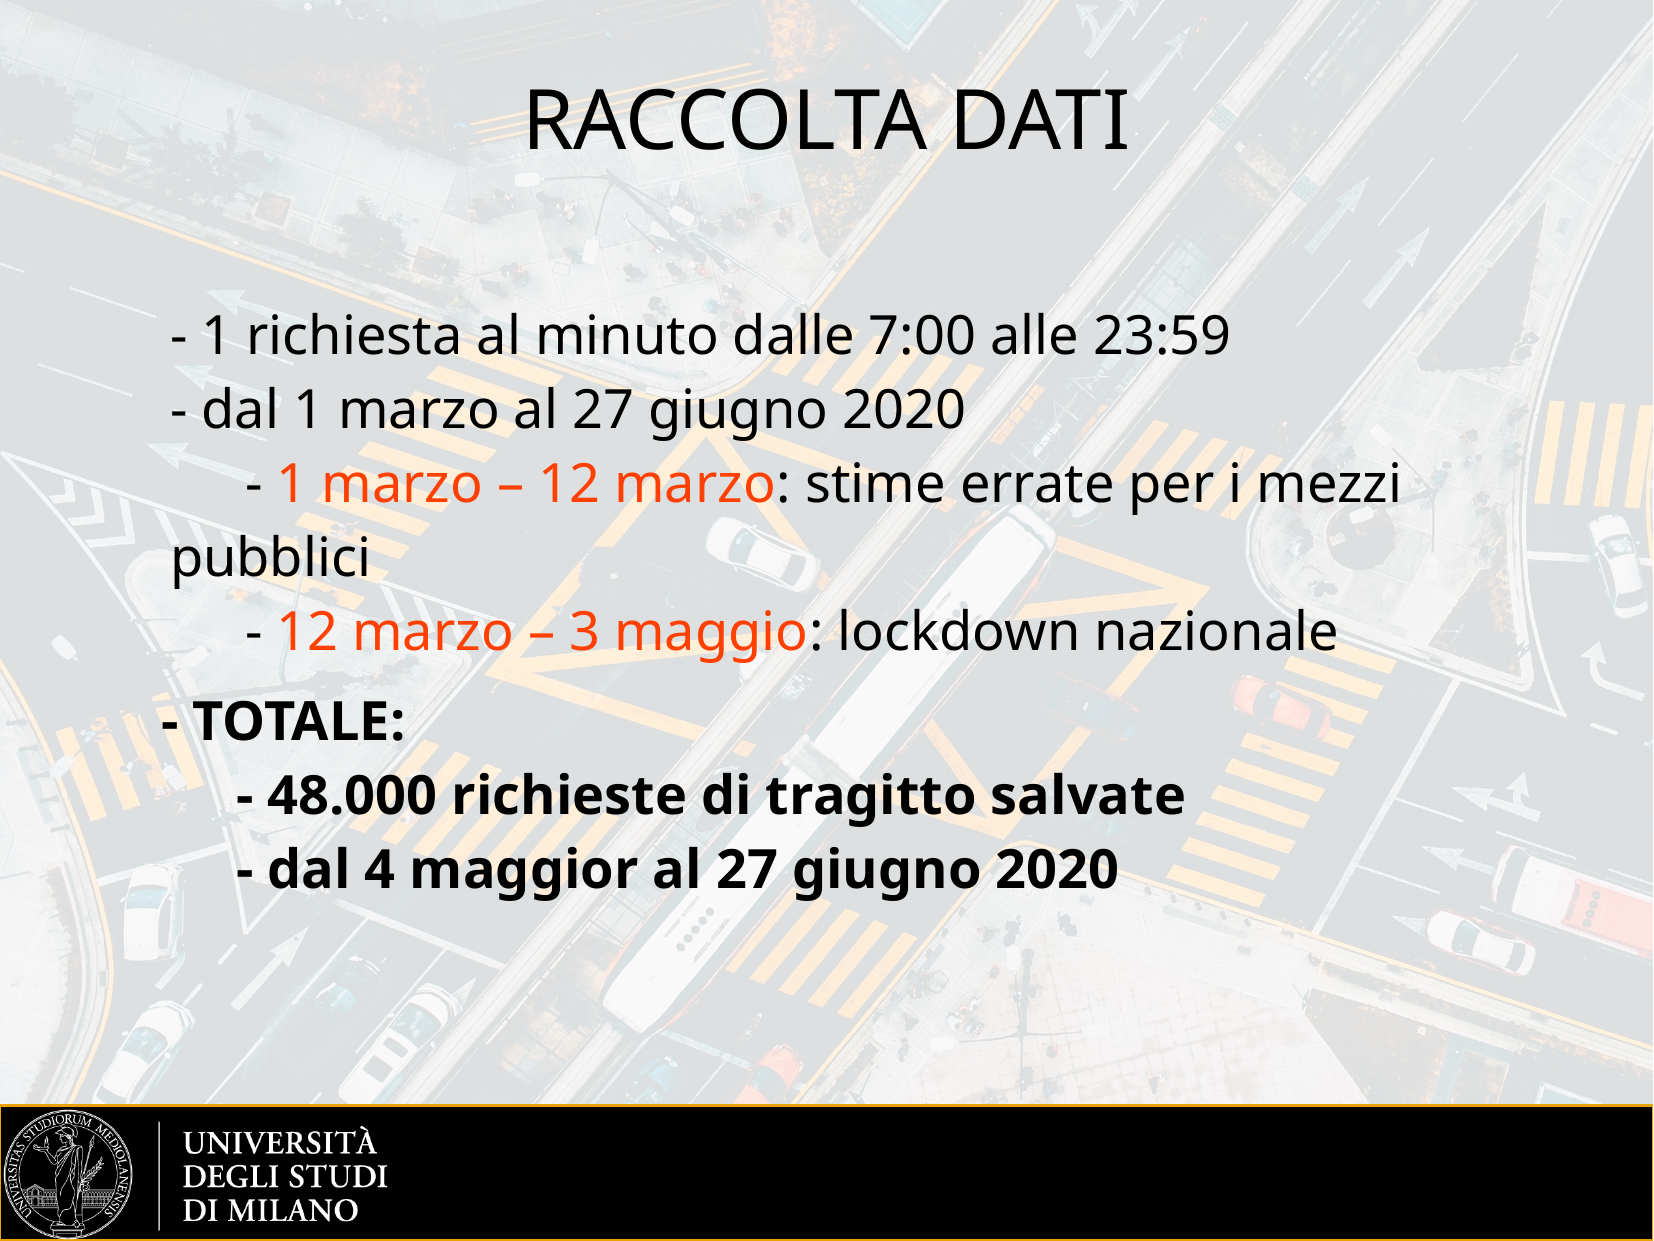

RACCOLTA DATI
- 1 richiesta al minuto dalle 7:00 alle 23:59
- dal 1 marzo al 27 giugno 2020
	- 1 marzo – 12 marzo: stime errate per i mezzi pubblici
	- 12 marzo – 3 maggio: lockdown nazionale
- TOTALE:
	- 48.000 richieste di tragitto salvate
	- dal 4 maggior al 27 giugno 2020